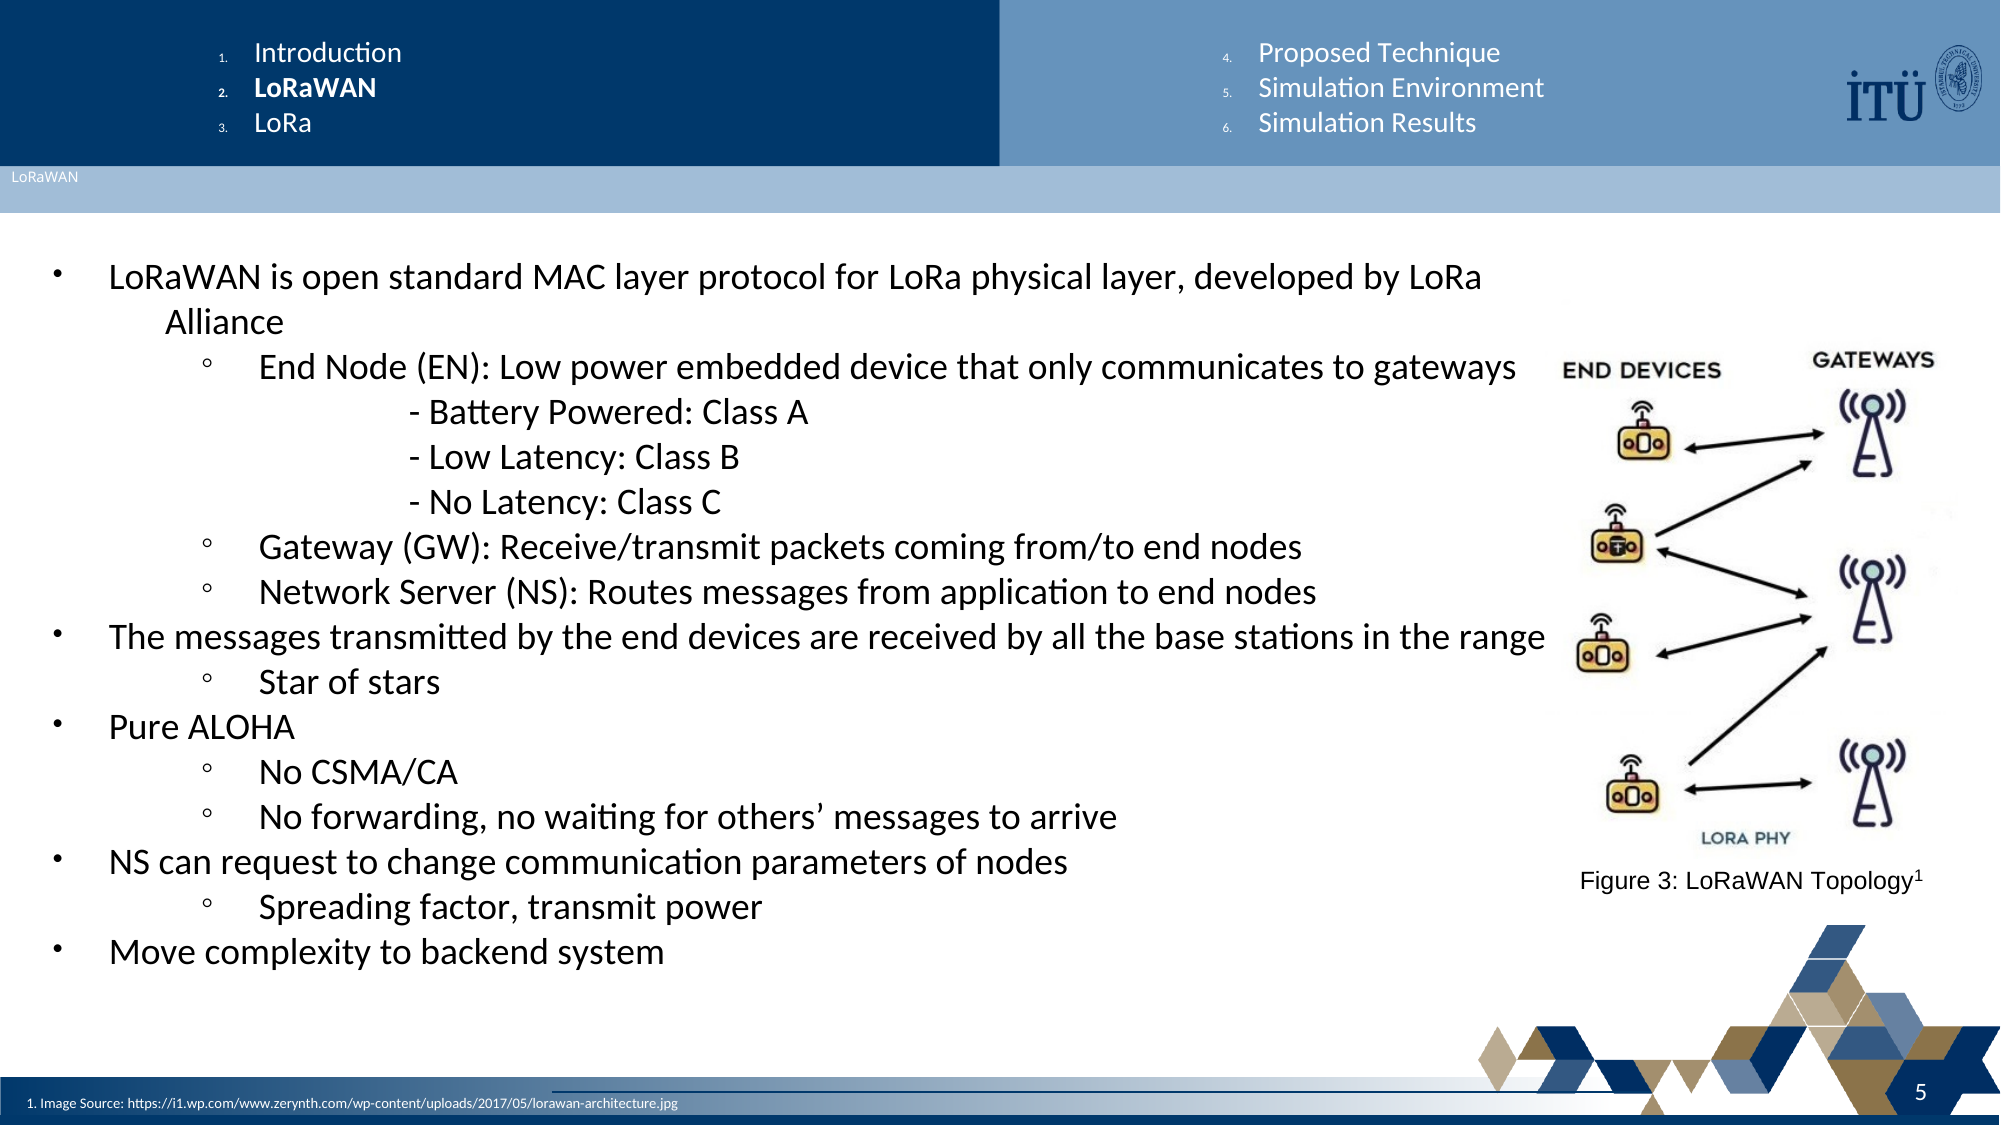

Introduction
LoRaWAN
LoRa
Proposed Technique
Simulation Environment
Simulation Results
# LoRaWAN
LoRaWAN is open standard MAC layer protocol for LoRa physical layer, developed by LoRa Alliance
End Node (EN): Low power embedded device that only communicates to gateways
- Battery Powered: Class A
- Low Latency: Class B
- No Latency: Class C
Gateway (GW): Receive/transmit packets coming from/to end nodes
Network Server (NS): Routes messages from application to end nodes
The messages transmitted by the end devices are received by all the base stations in the range
Star of stars
Pure ALOHA
No CSMA/CA
No forwarding, no waiting for others’ messages to arrive
NS can request to change communication parameters of nodes
Spreading factor, transmit power
Move complexity to backend system
Figure 3: LoRaWAN Topology1
1. Image Source: https://i1.wp.com/www.zerynth.com/wp-content/uploads/2017/05/lorawan-architecture.jpg